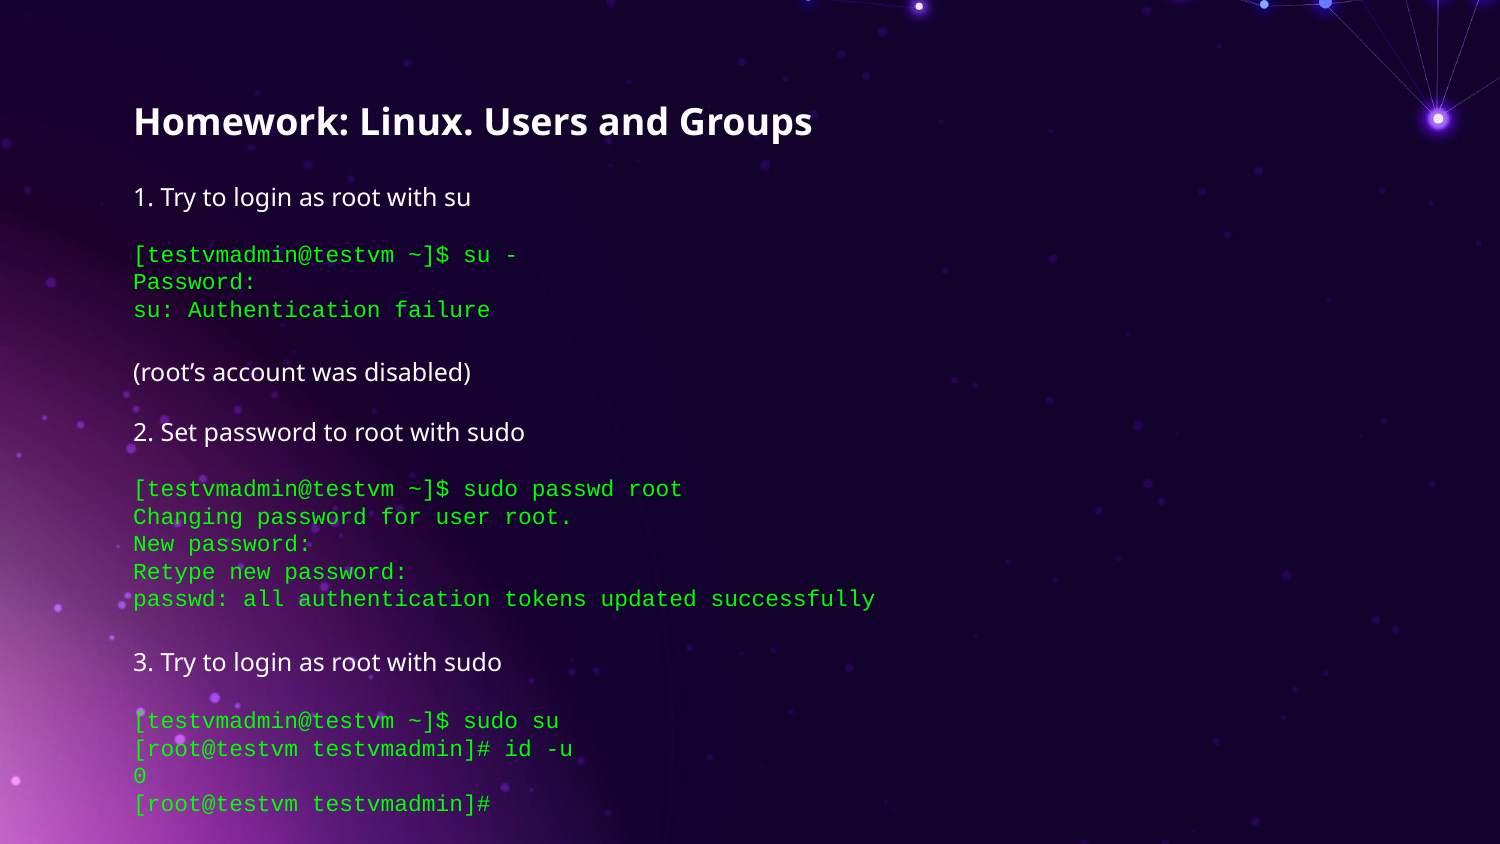

# Homework: Linux. Users and Groups
1. Try to login as root with su
[testvmadmin@testvm ~]$ su -
Password:
su: Authentication failure
(root’s account was disabled)
2. Set password to root with sudo
[testvmadmin@testvm ~]$ sudo passwd root
Changing password for user root.
New password:
Retype new password:
passwd: all authentication tokens updated successfully
3. Try to login as root with sudo
[testvmadmin@testvm ~]$ sudo su
[root@testvm testvmadmin]# id -u
0
[root@testvm testvmadmin]#